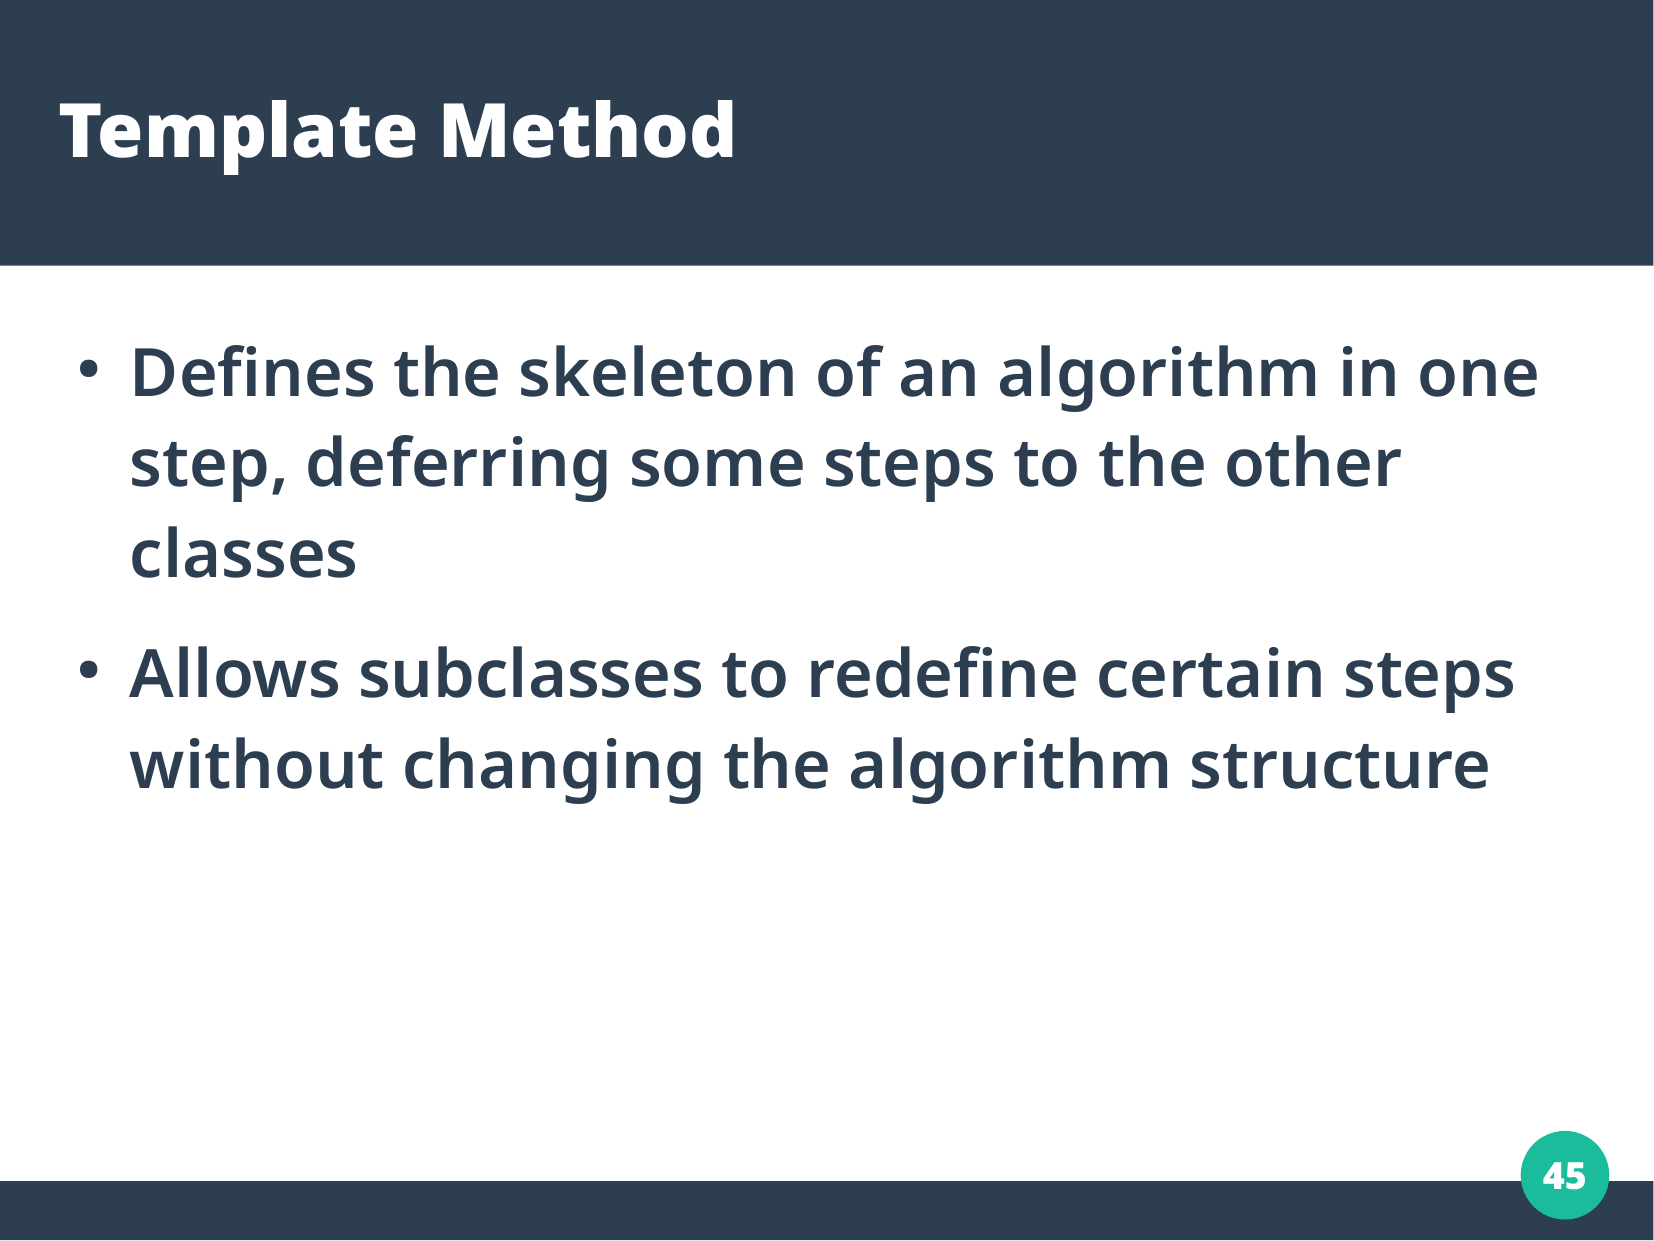

# Template Method
Defines the skeleton of an algorithm in one step, deferring some steps to the other classes
Allows subclasses to redefine certain steps without changing the algorithm structure
45